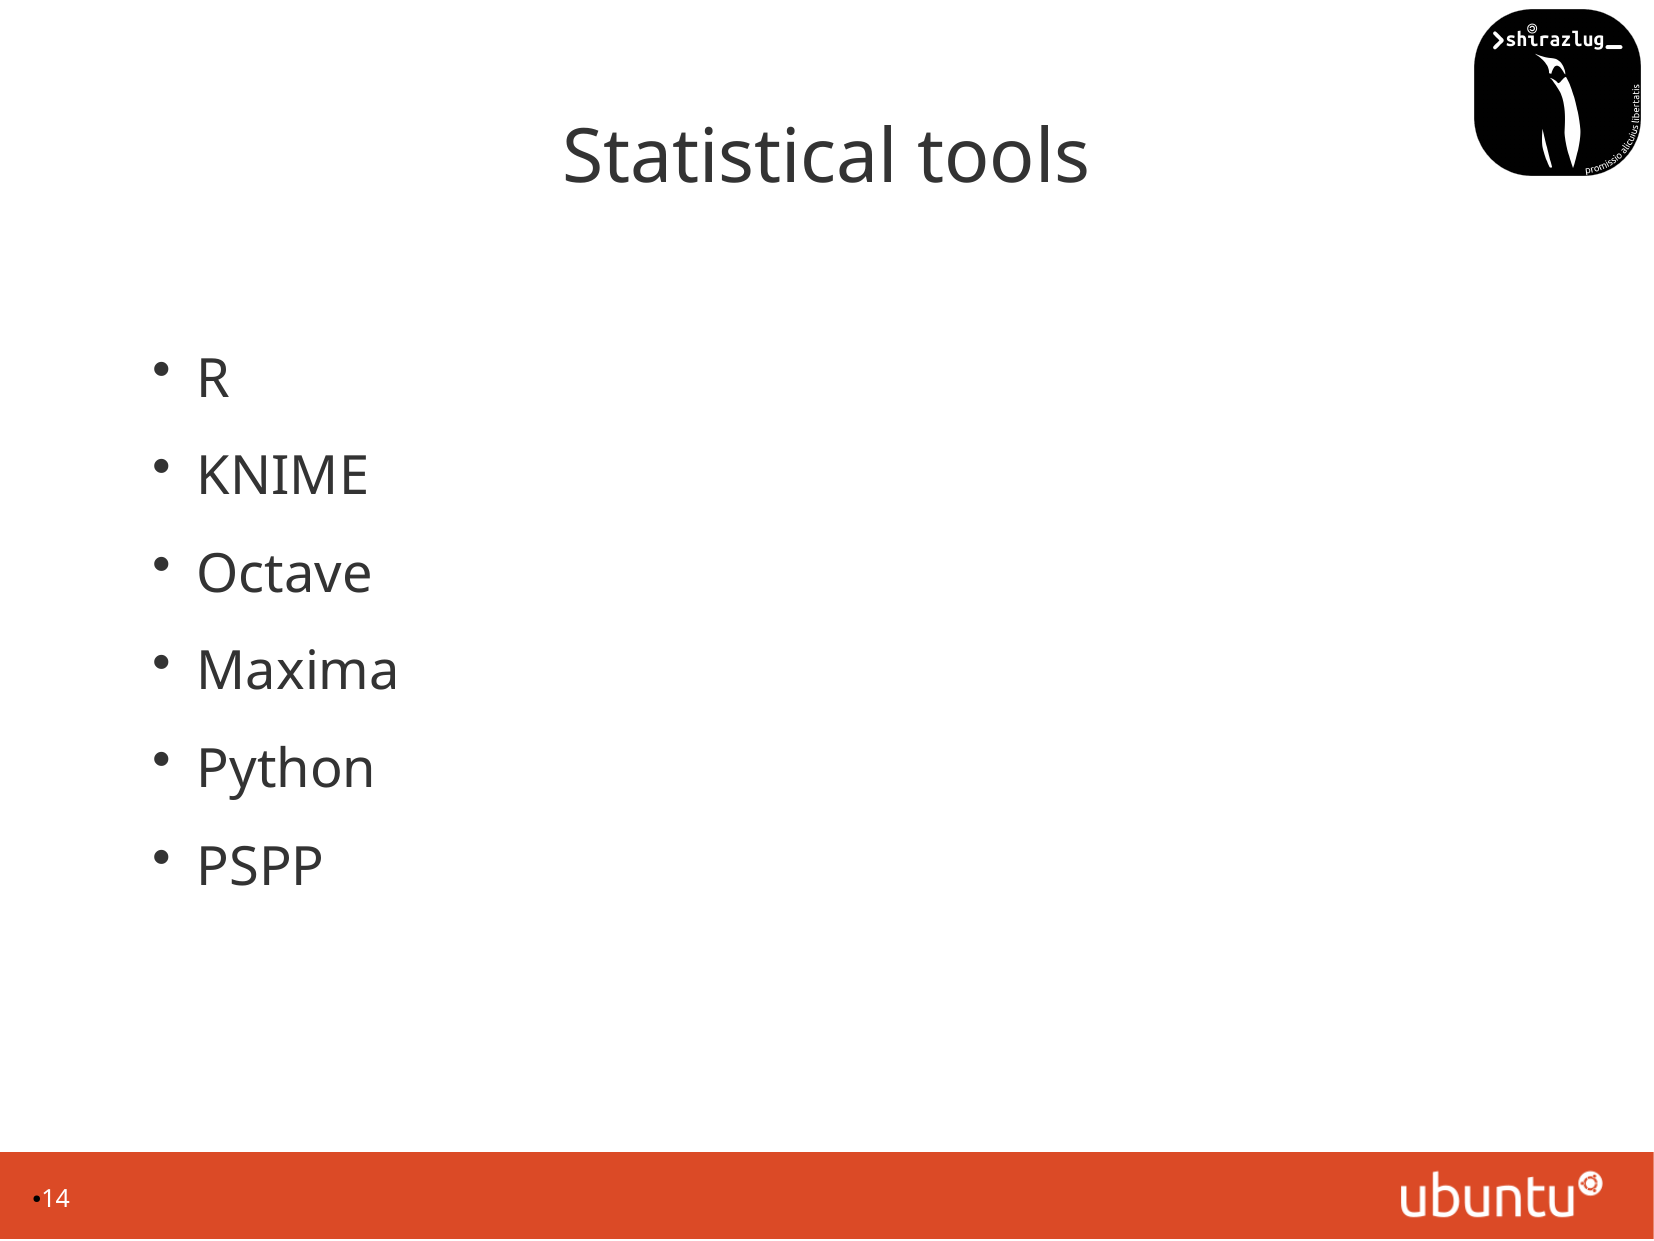

# Statistical tools
R
KNIME
Octave
Maxima
Python
PSPP